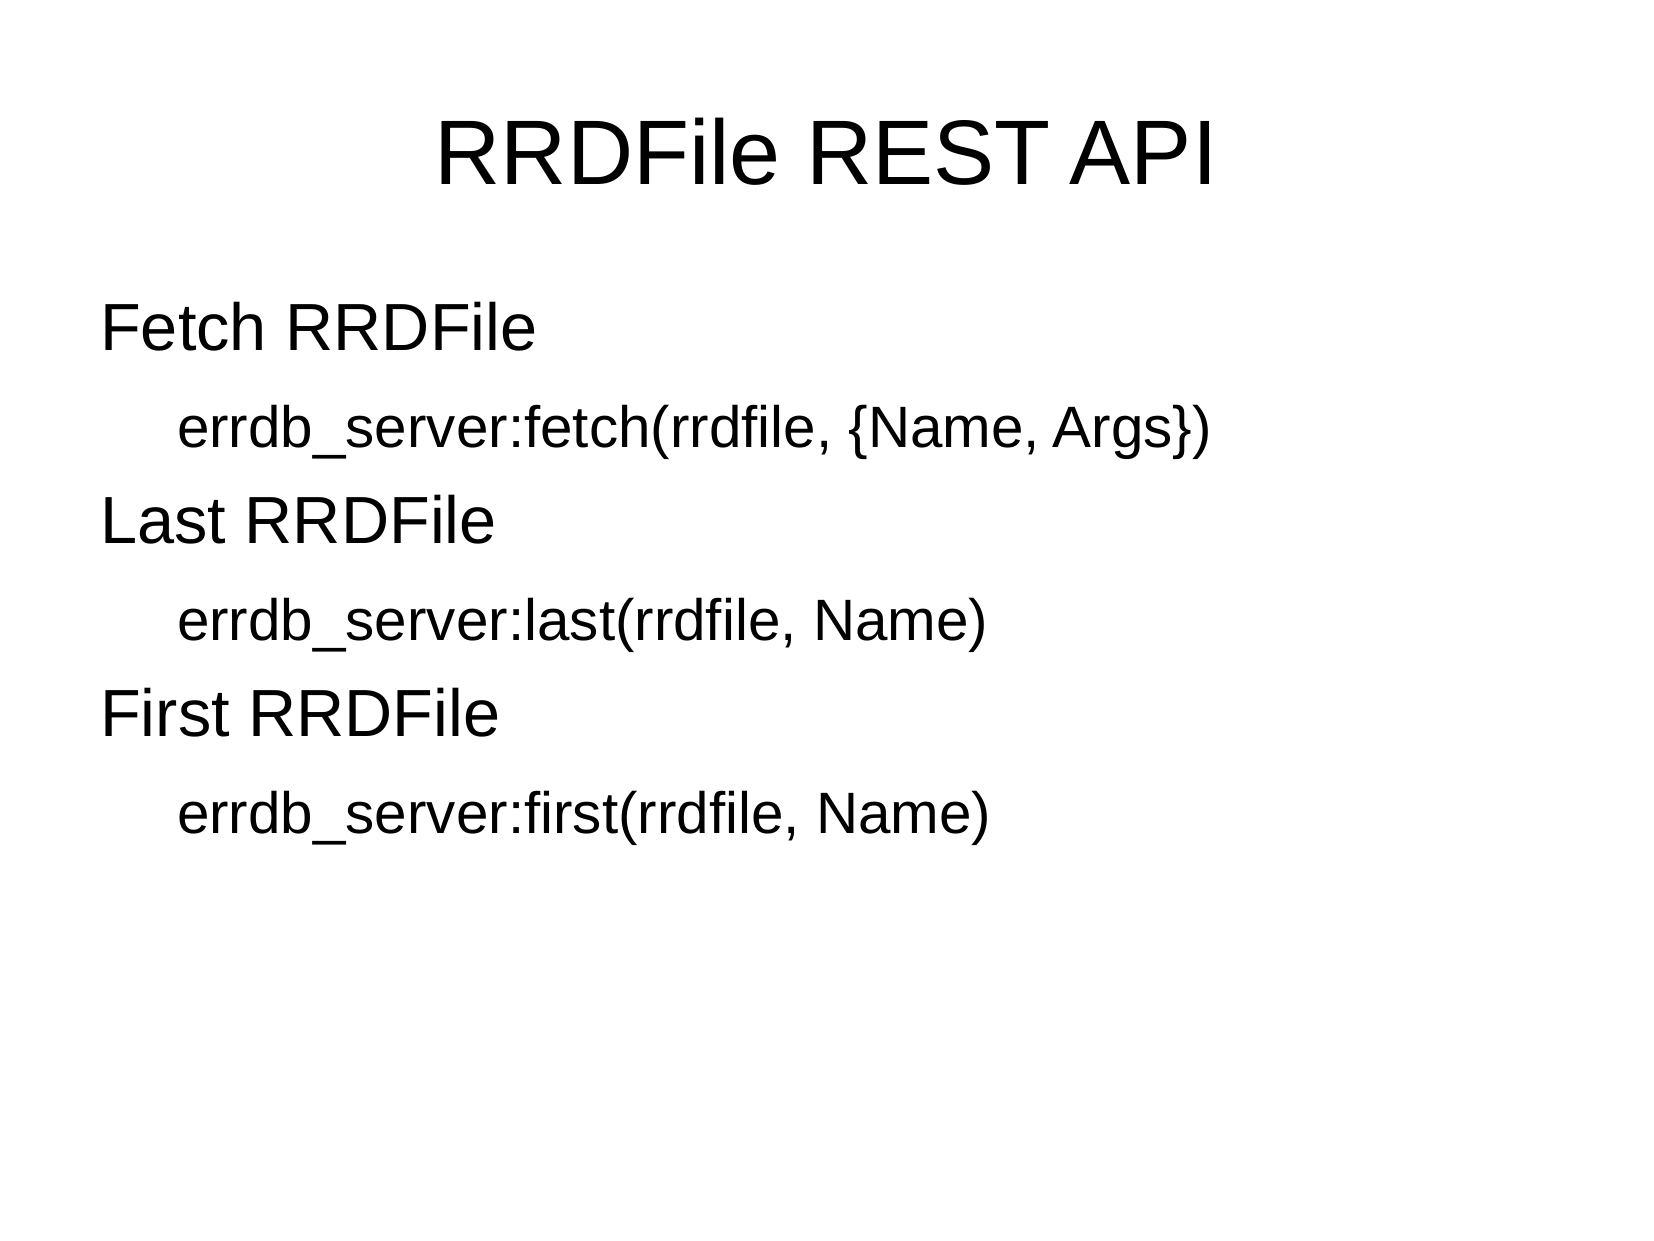

# RRDFile REST API
Fetch RRDFile
errdb_server:fetch(rrdfile, {Name, Args})
Last RRDFile
errdb_server:last(rrdfile, Name)
First RRDFile
errdb_server:first(rrdfile, Name)